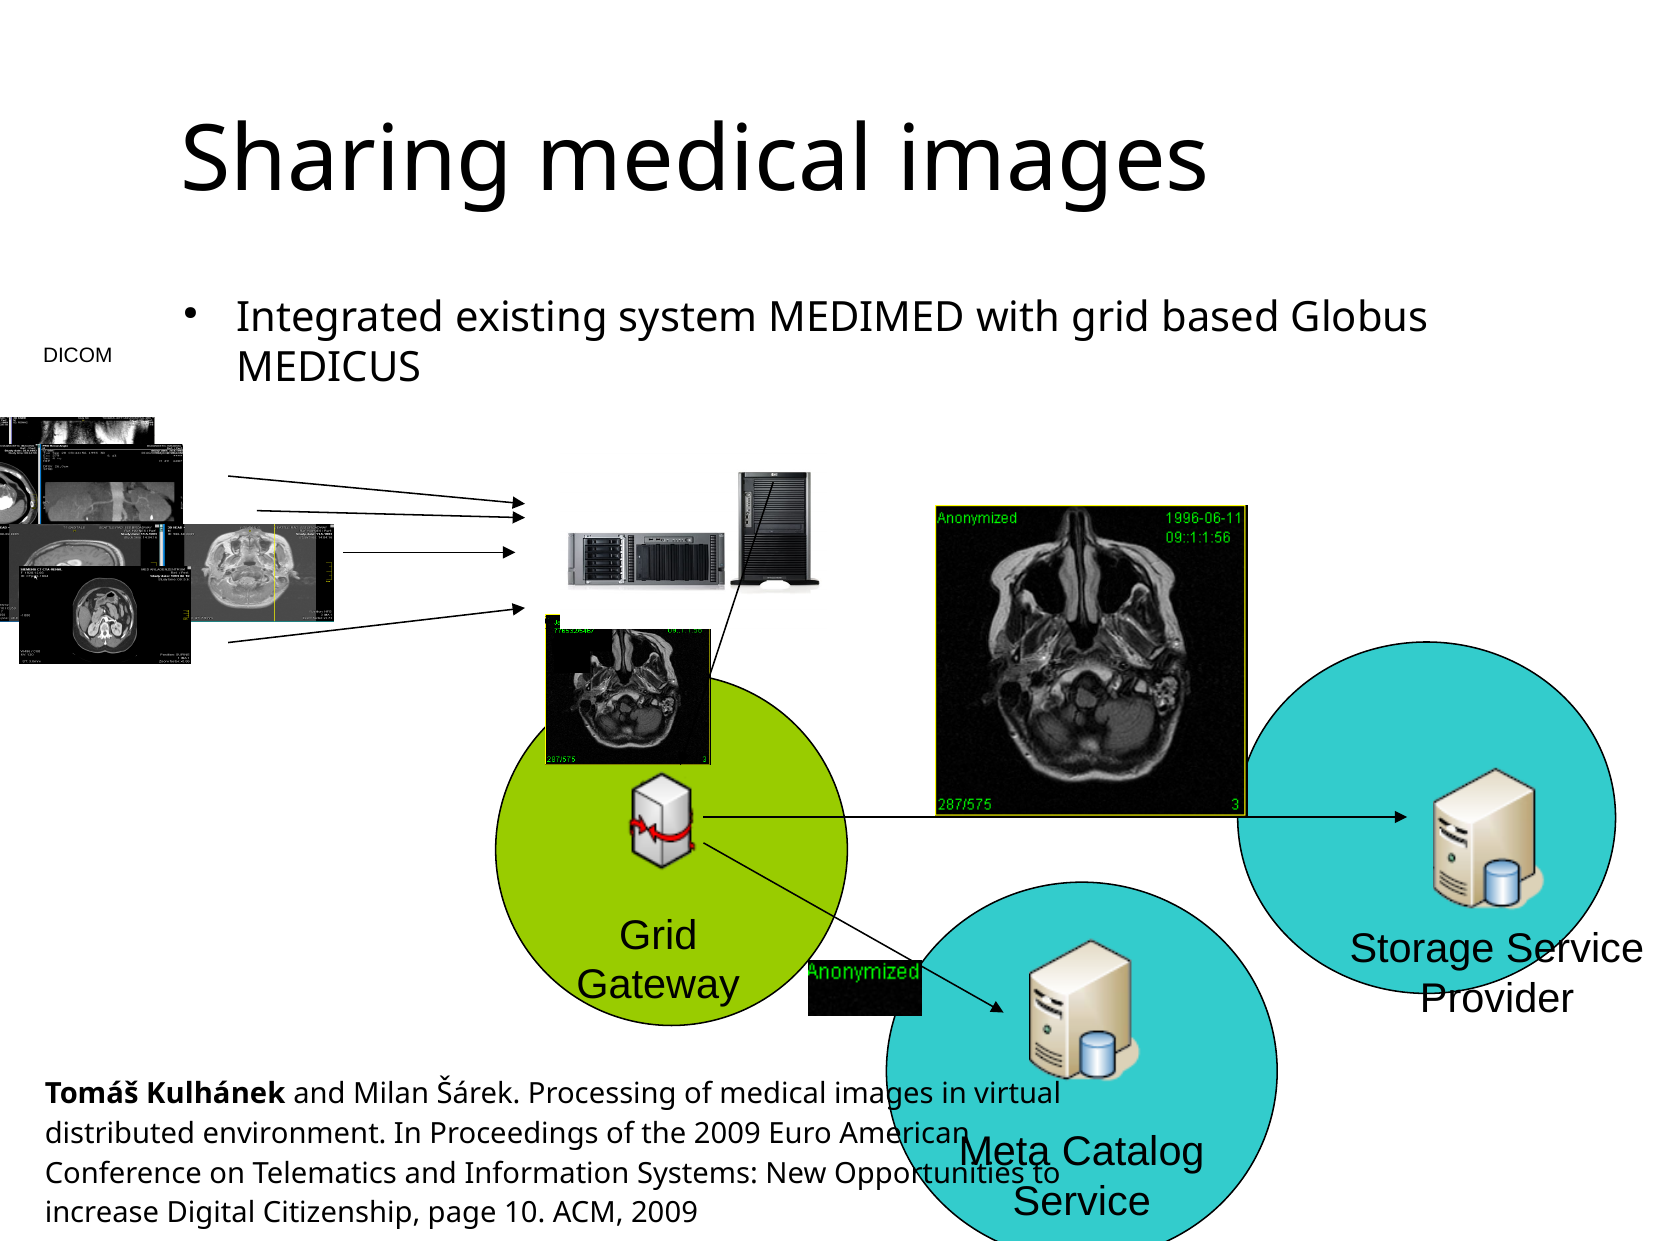

# Sharing medical images
Integrated existing system MEDIMED with grid based Globus MEDICUS
DICOM
Grid Gateway
Storage Service Provider
Tomáš Kulhánek and Milan Šárek. Processing of medical images in virtual distributed environment. In Proceedings of the 2009 Euro American Conference on Telematics and Information Systems: New Opportunities to increase Digital Citizenship, page 10. ACM, 2009
Meta Catalog Service